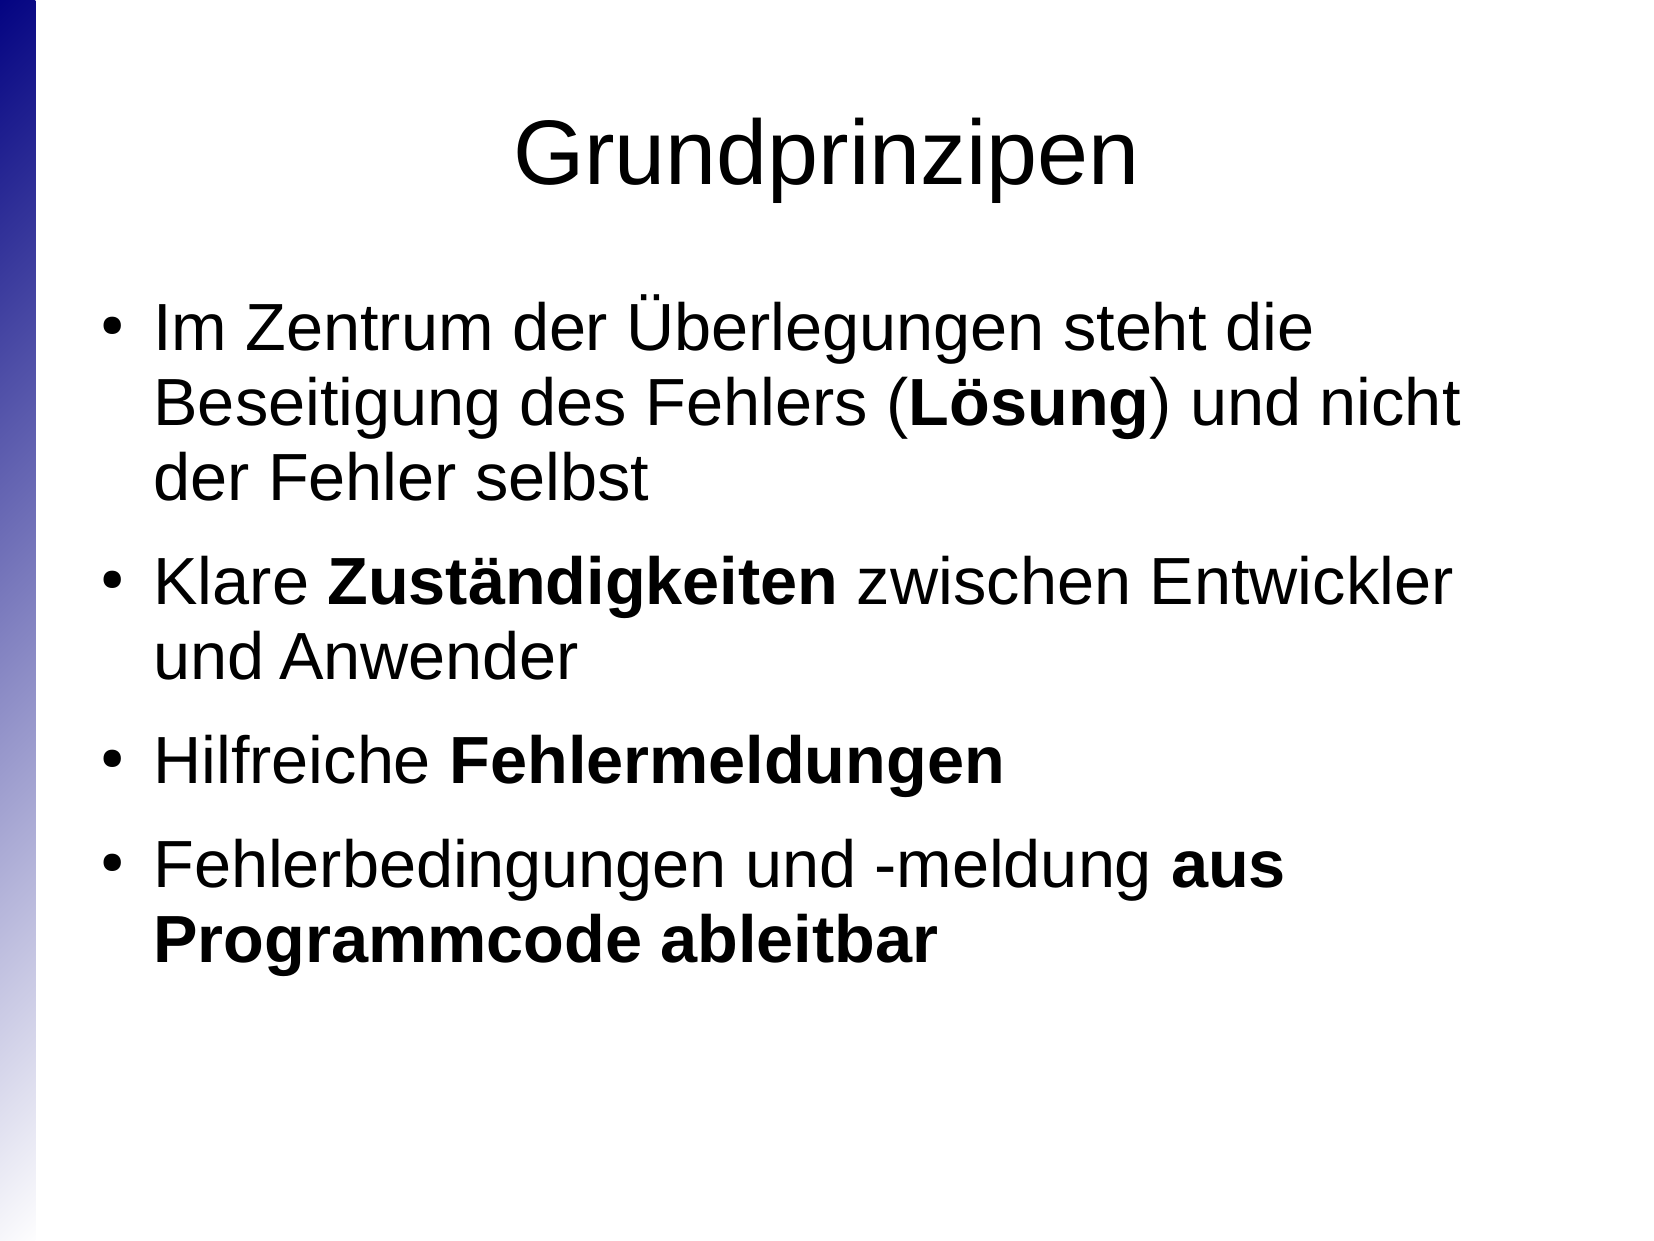

# Grundprinzipen
Im Zentrum der Überlegungen steht die Beseitigung des Fehlers (Lösung) und nicht der Fehler selbst
Klare Zuständigkeiten zwischen Entwickler und Anwender
Hilfreiche Fehlermeldungen
Fehlerbedingungen und -meldung aus Programmcode ableitbar